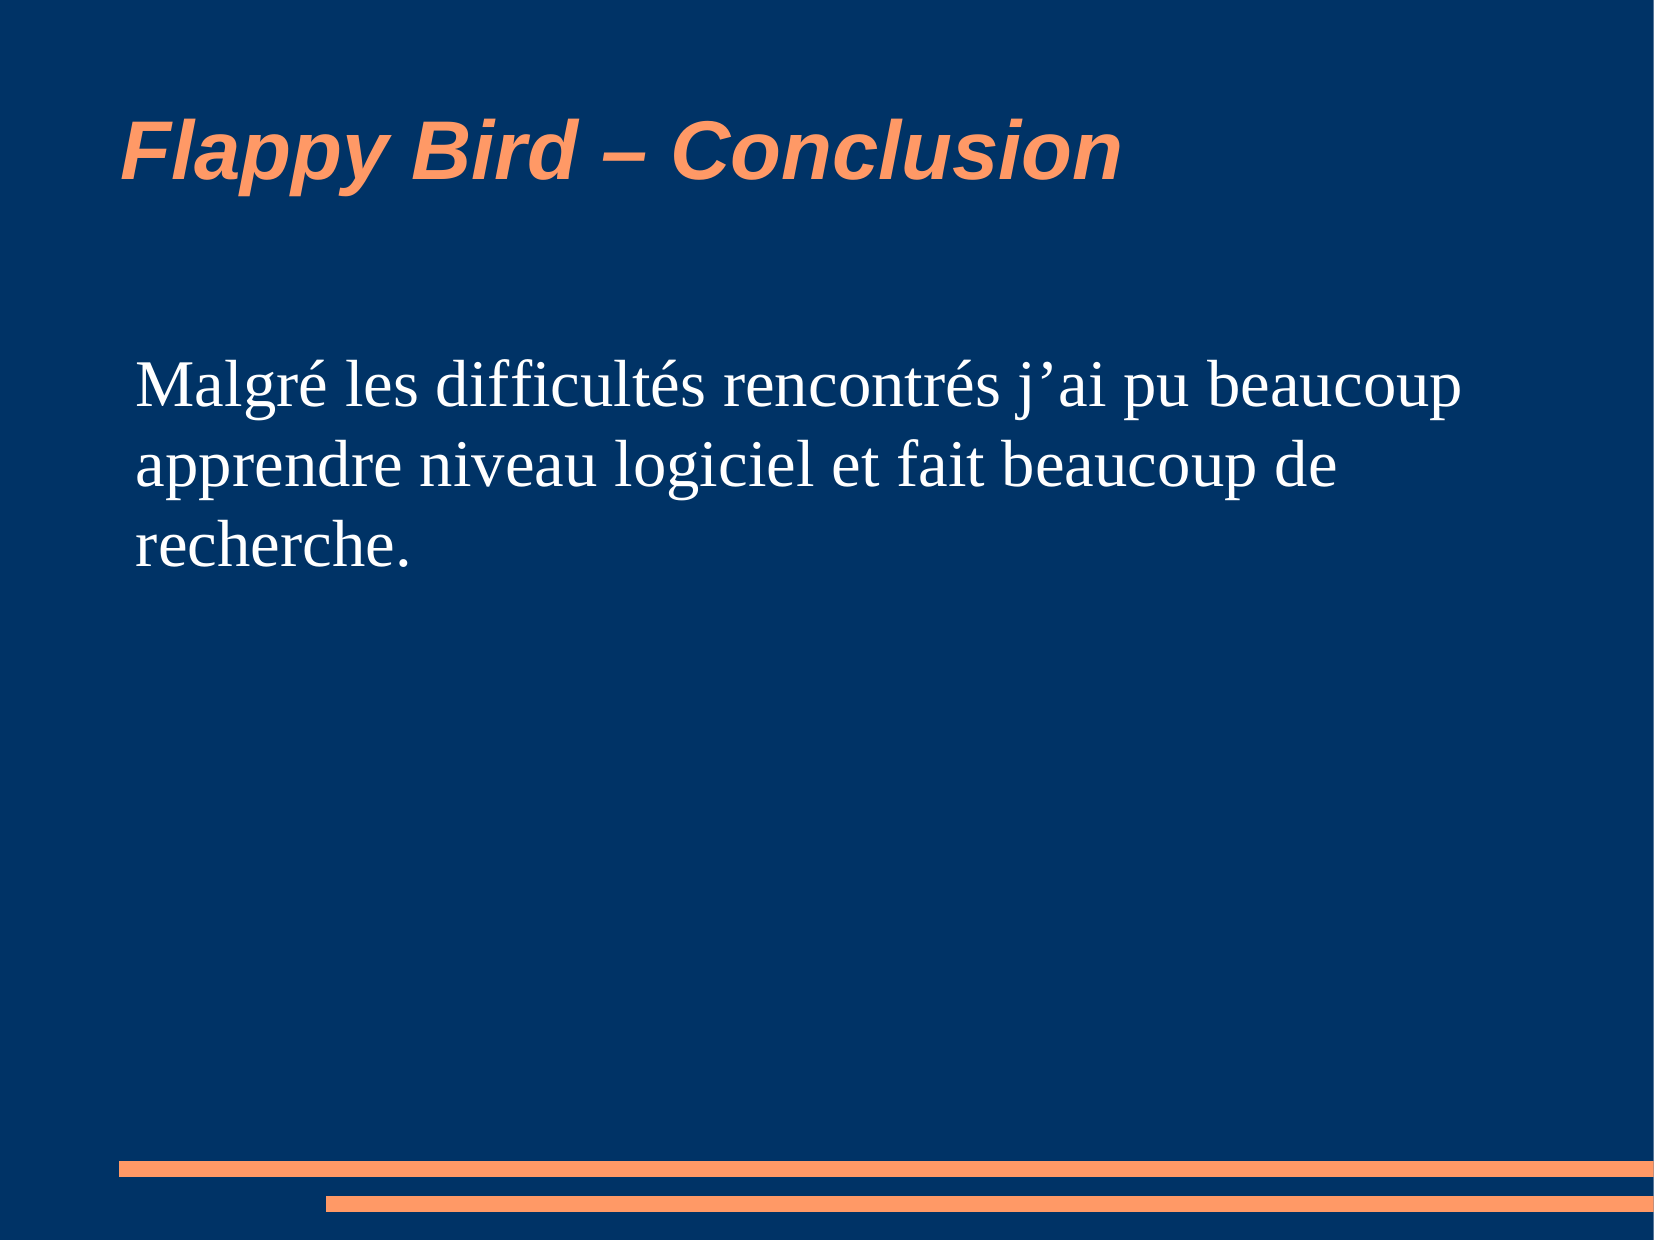

Flappy Bird – Conclusion
Malgré les difficultés rencontrés j’ai pu beaucoup apprendre niveau logiciel et fait beaucoup de recherche.